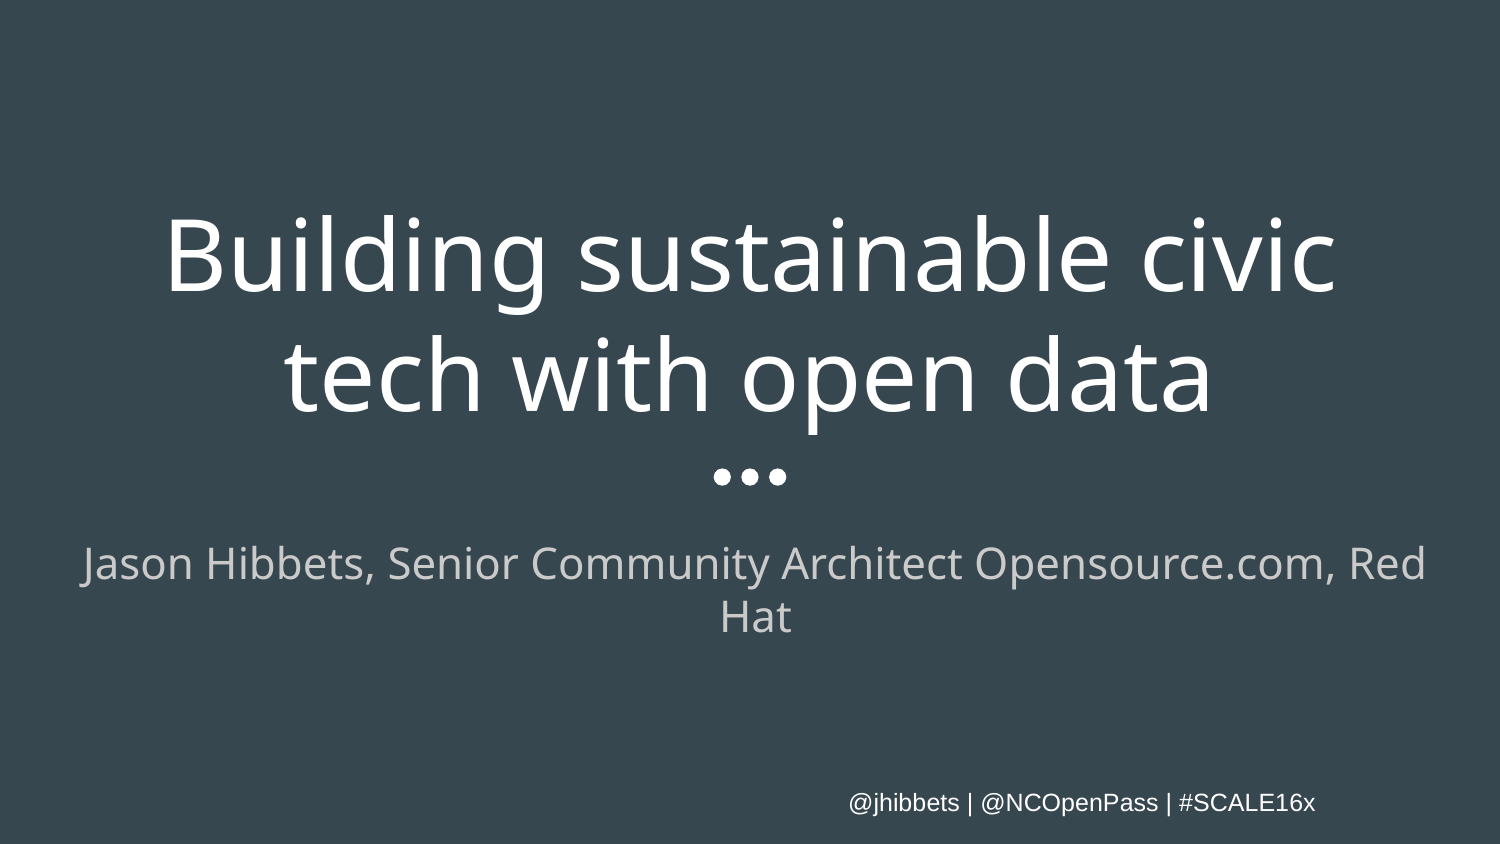

# Building sustainable civic tech with open data
Jason Hibbets, Senior Community Architect Opensource.com, Red Hat